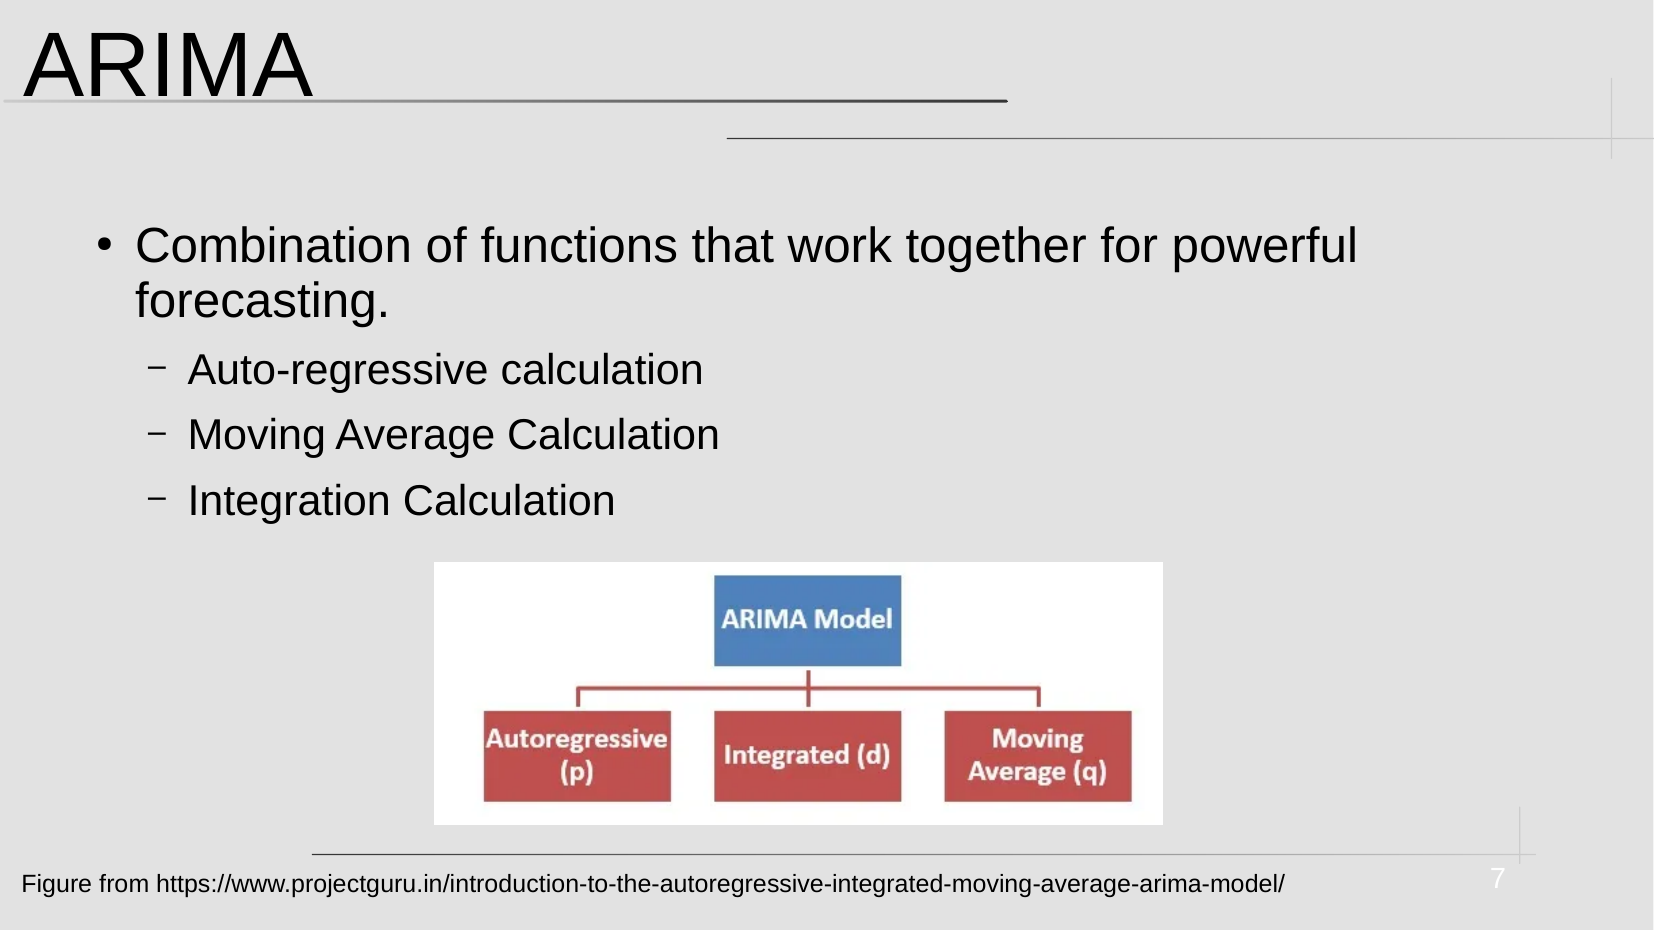

# ARIMA
Combination of functions that work together for powerful forecasting.
Auto-regressive calculation
Moving Average Calculation
Integration Calculation
7
Figure from https://www.projectguru.in/introduction-to-the-autoregressive-integrated-moving-average-arima-model/